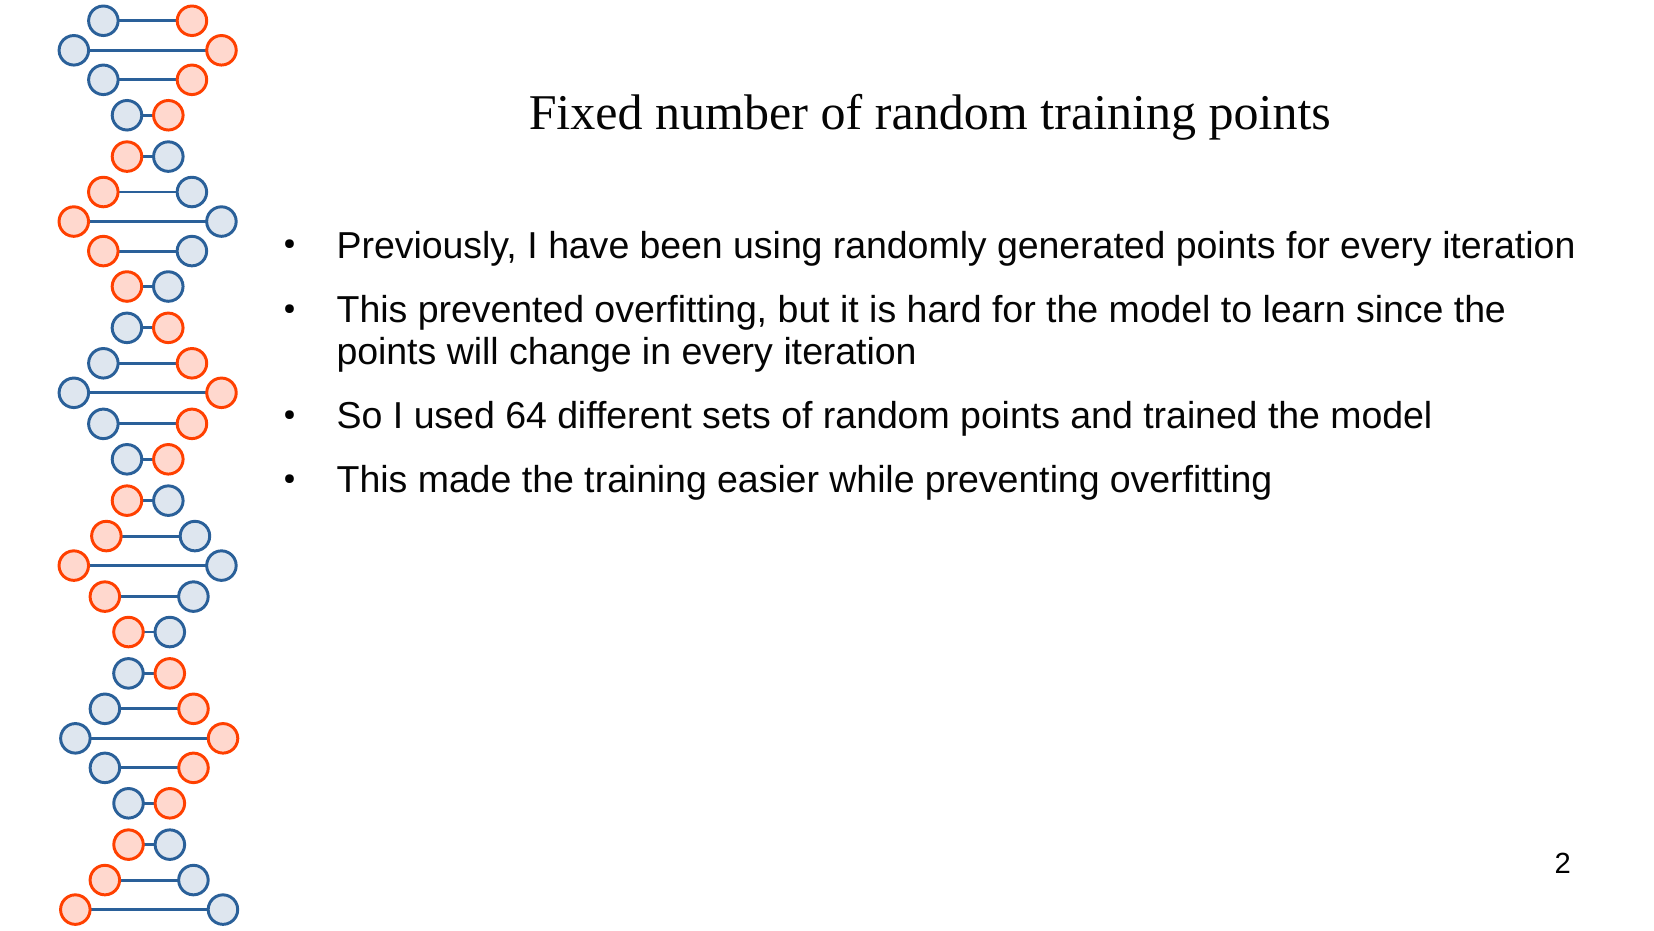

# Fixed number of random training points
Previously, I have been using randomly generated points for every iteration
This prevented overfitting, but it is hard for the model to learn since the points will change in every iteration
So I used 64 different sets of random points and trained the model
This made the training easier while preventing overfitting
2